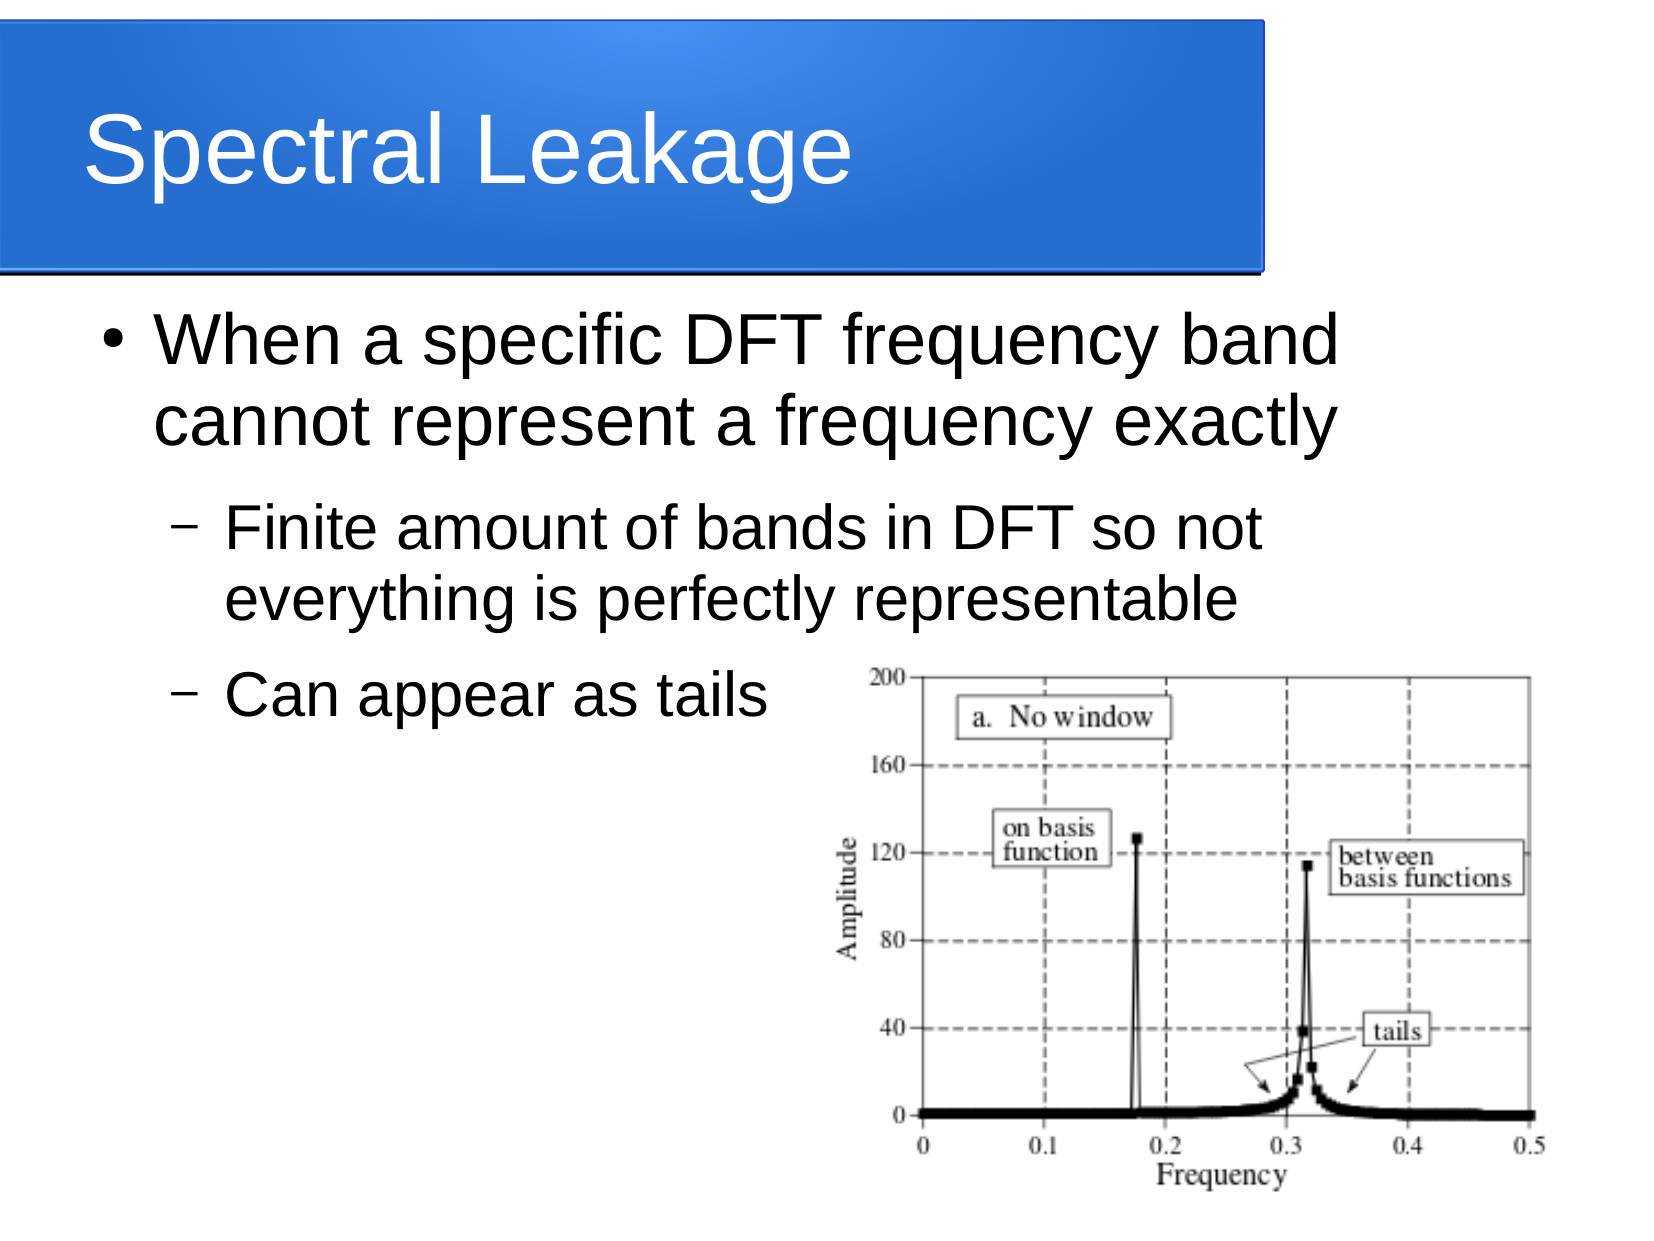

# Spectral Leakage
When a specific DFT frequency band cannot represent a frequency exactly
Finite amount of bands in DFT so not everything is perfectly representable
Can appear as tails